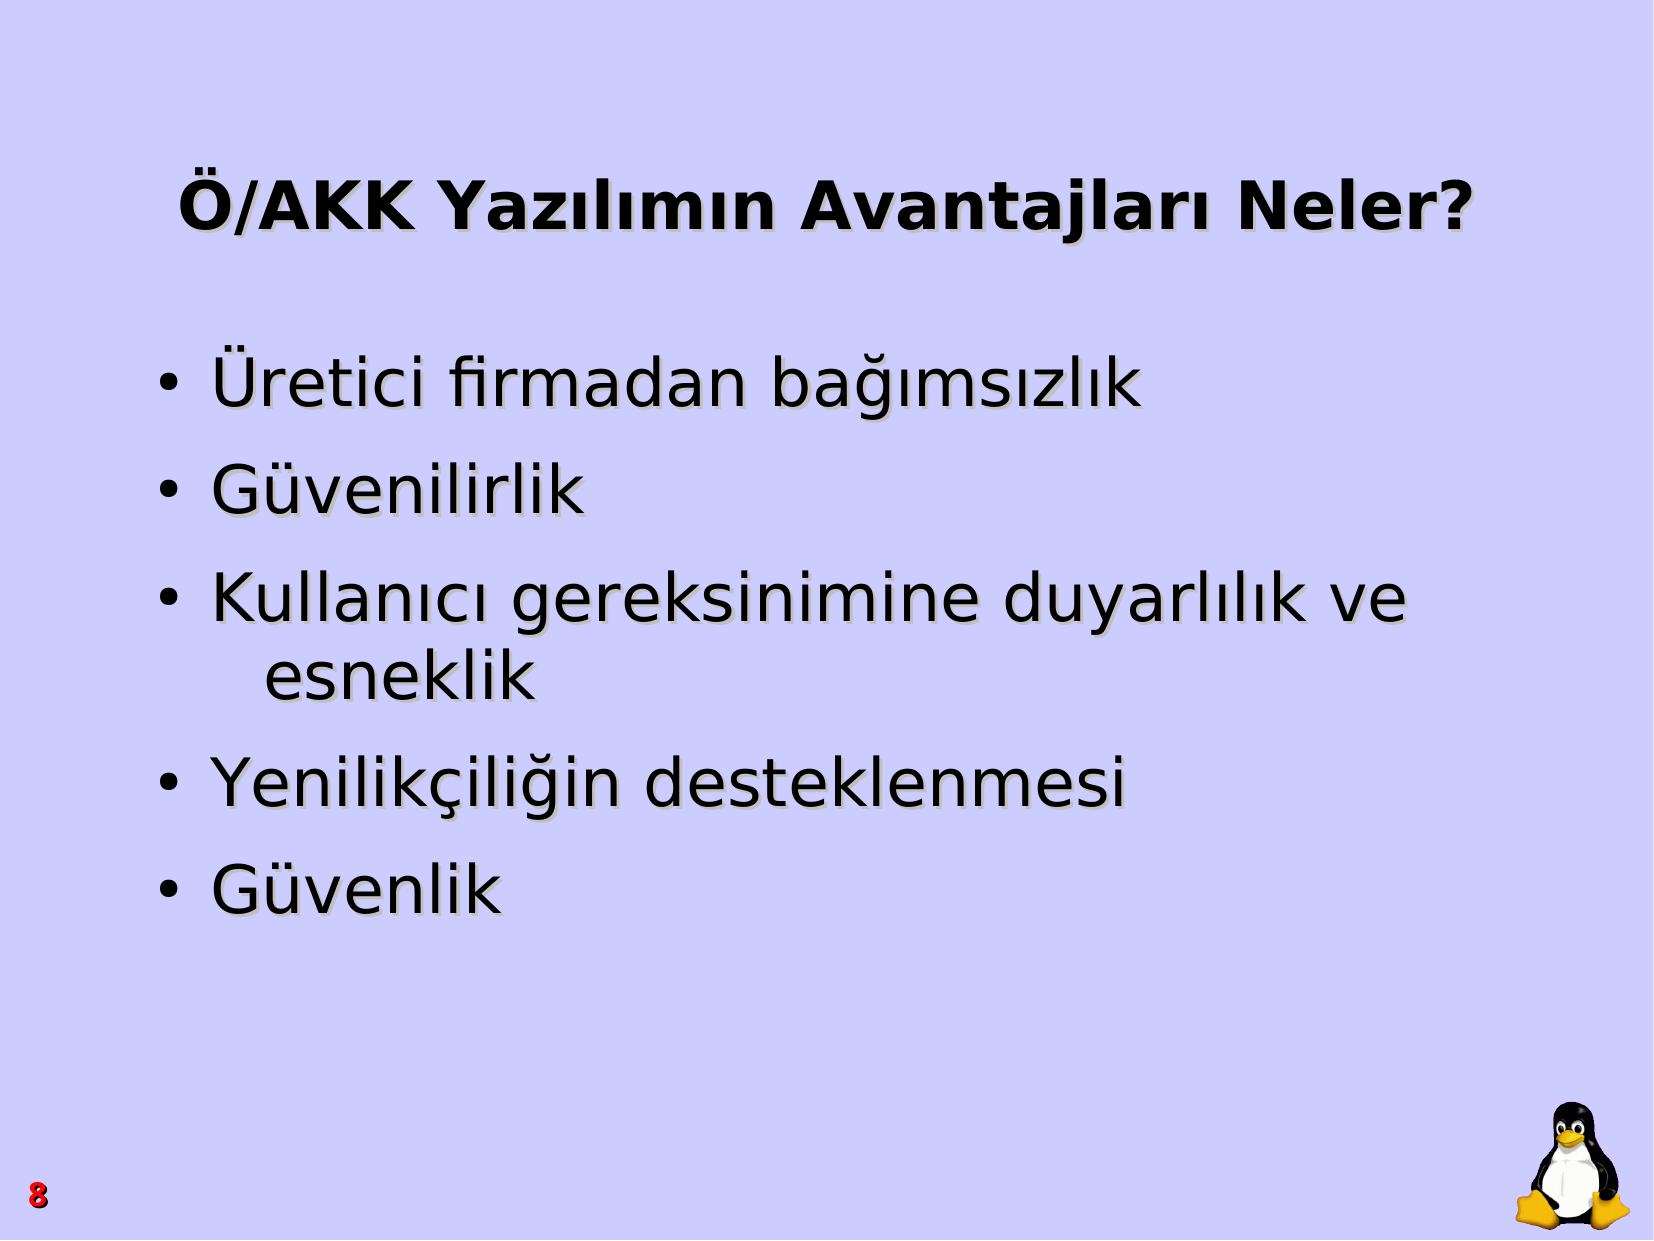

# Ö/AKK Yazılımın Avantajları Neler?
Üretici firmadan bağımsızlık
Güvenilirlik
Kullanıcı gereksinimine duyarlılık ve esneklik
Yenilikçiliğin desteklenmesi
Güvenlik